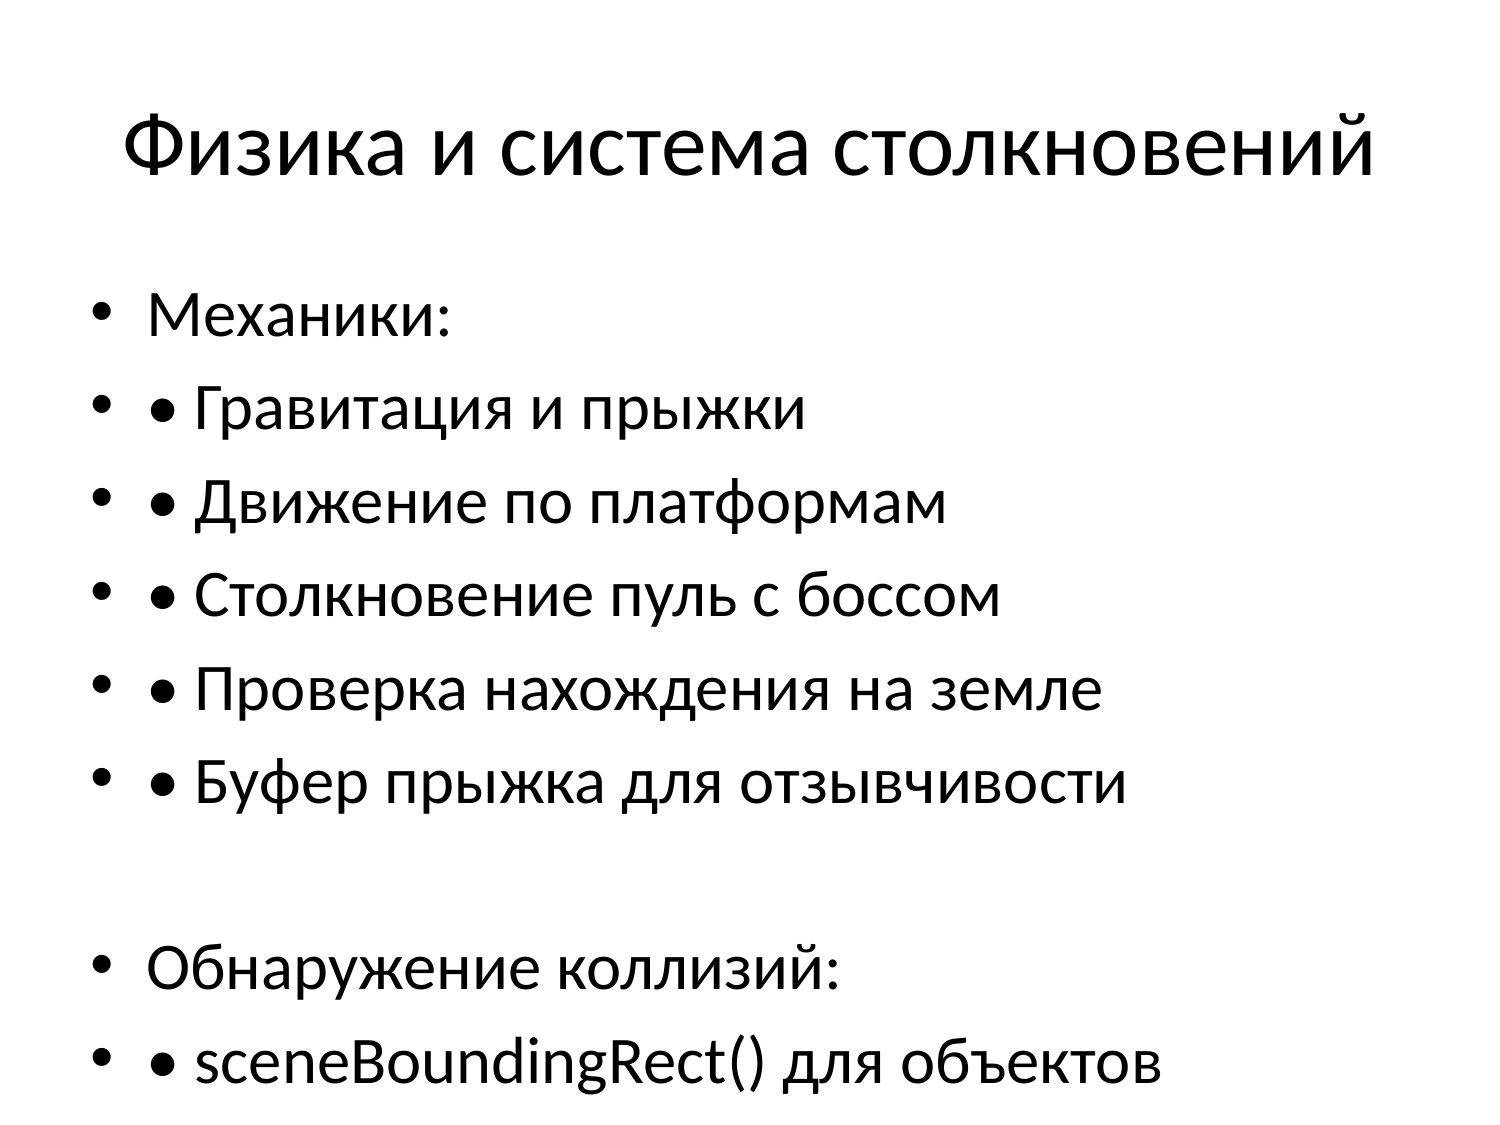

# Физика и система столкновений
Механики:
• Гравитация и прыжки
• Движение по платформам
• Столкновение пуль с боссом
• Проверка нахождения на земле
• Буфер прыжка для отзывчивости
Обнаружение коллизий:
• sceneBoundingRect() для объектов
• Проверка пересечений
• Обработка столкновений с разными типами поверхностей